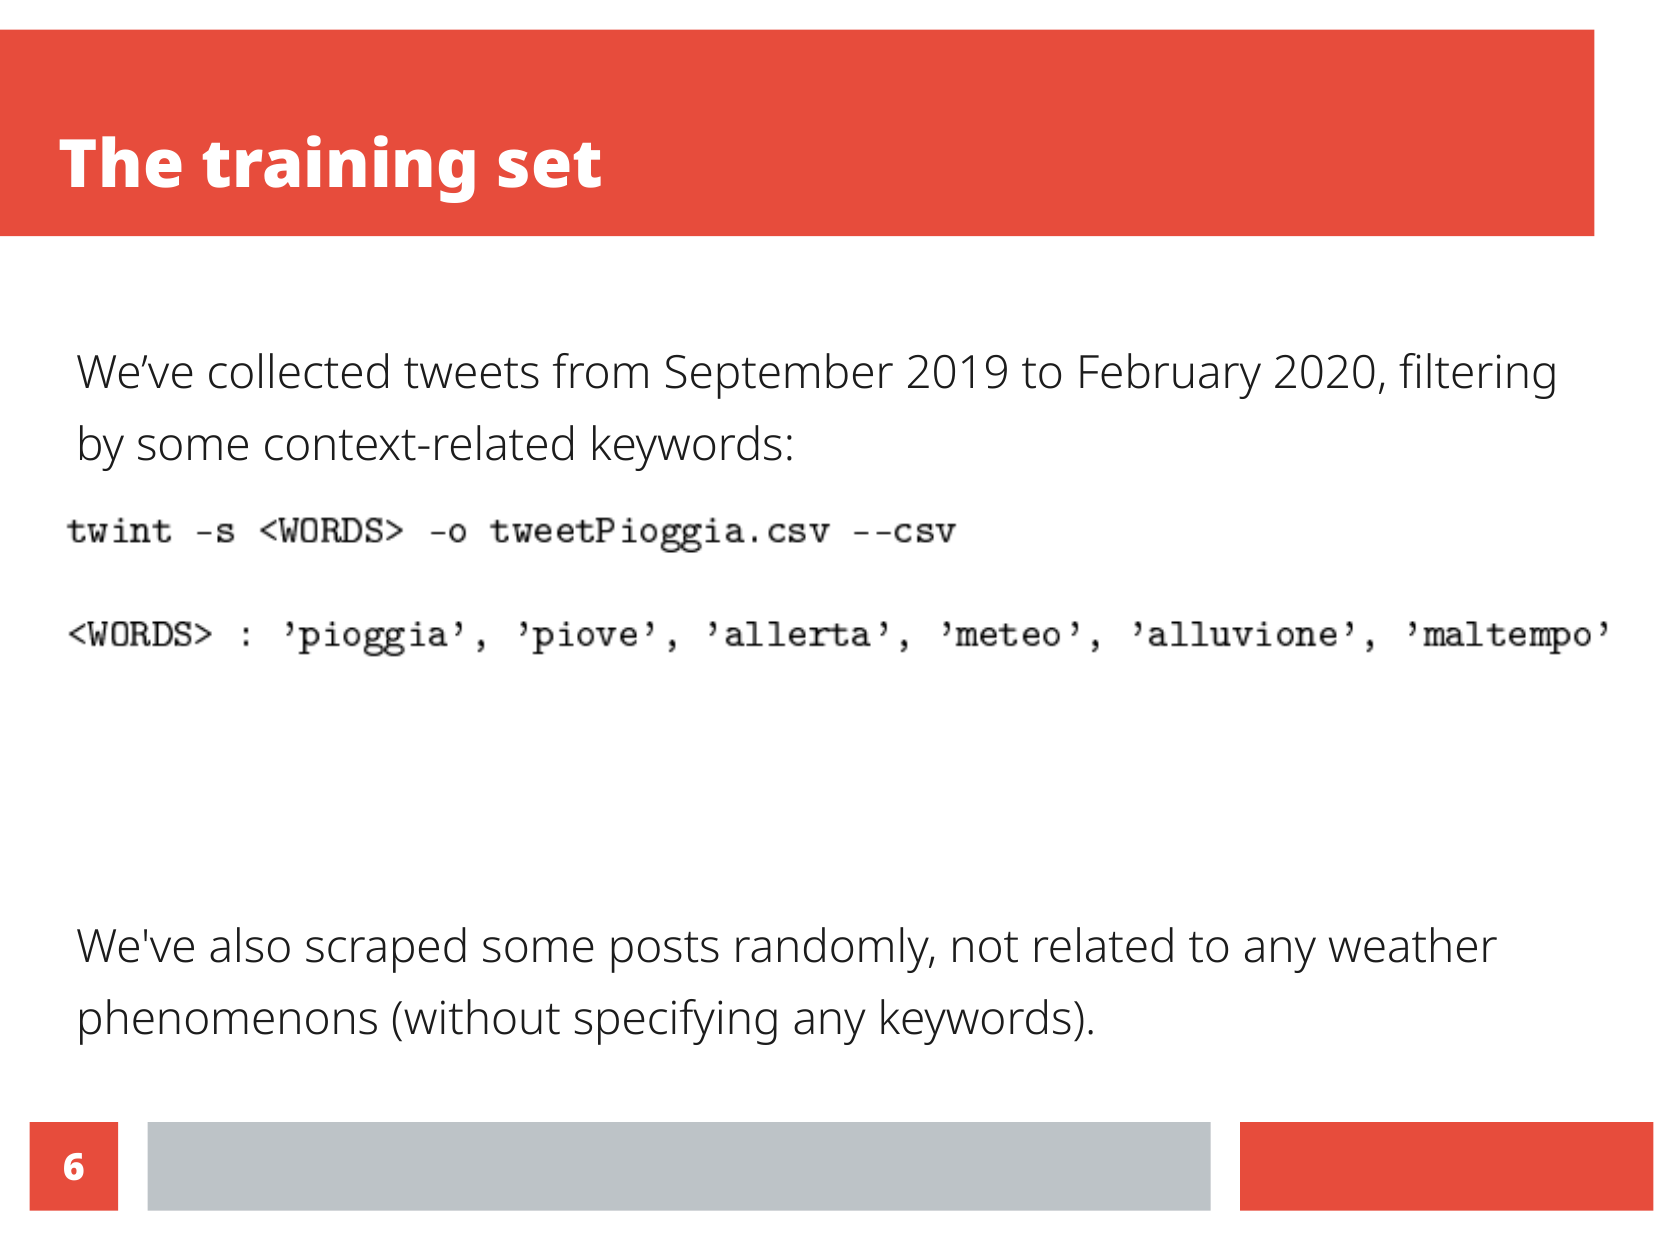

# The training set
We’ve collected tweets from September 2019 to February 2020, filtering by some context-related keywords:
We've also scraped some posts randomly, not related to any weather phenomenons (without specifying any keywords).
6